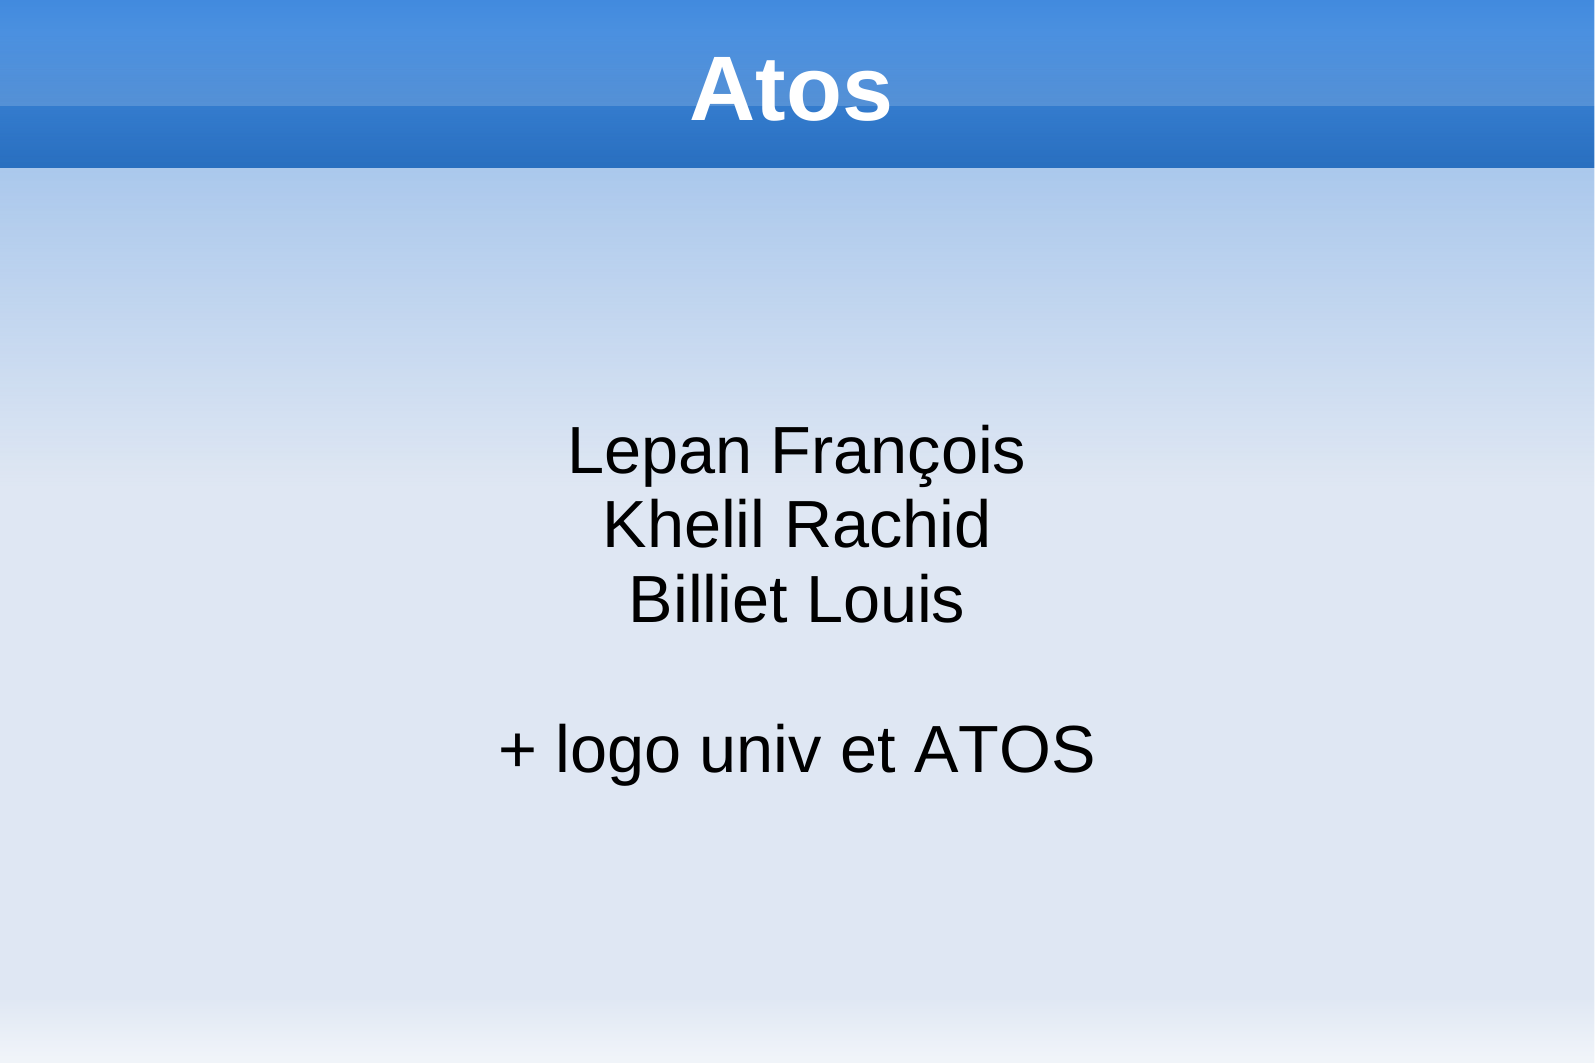

# Atos
Lepan François
Khelil Rachid
Billiet Louis
+ logo univ et ATOS